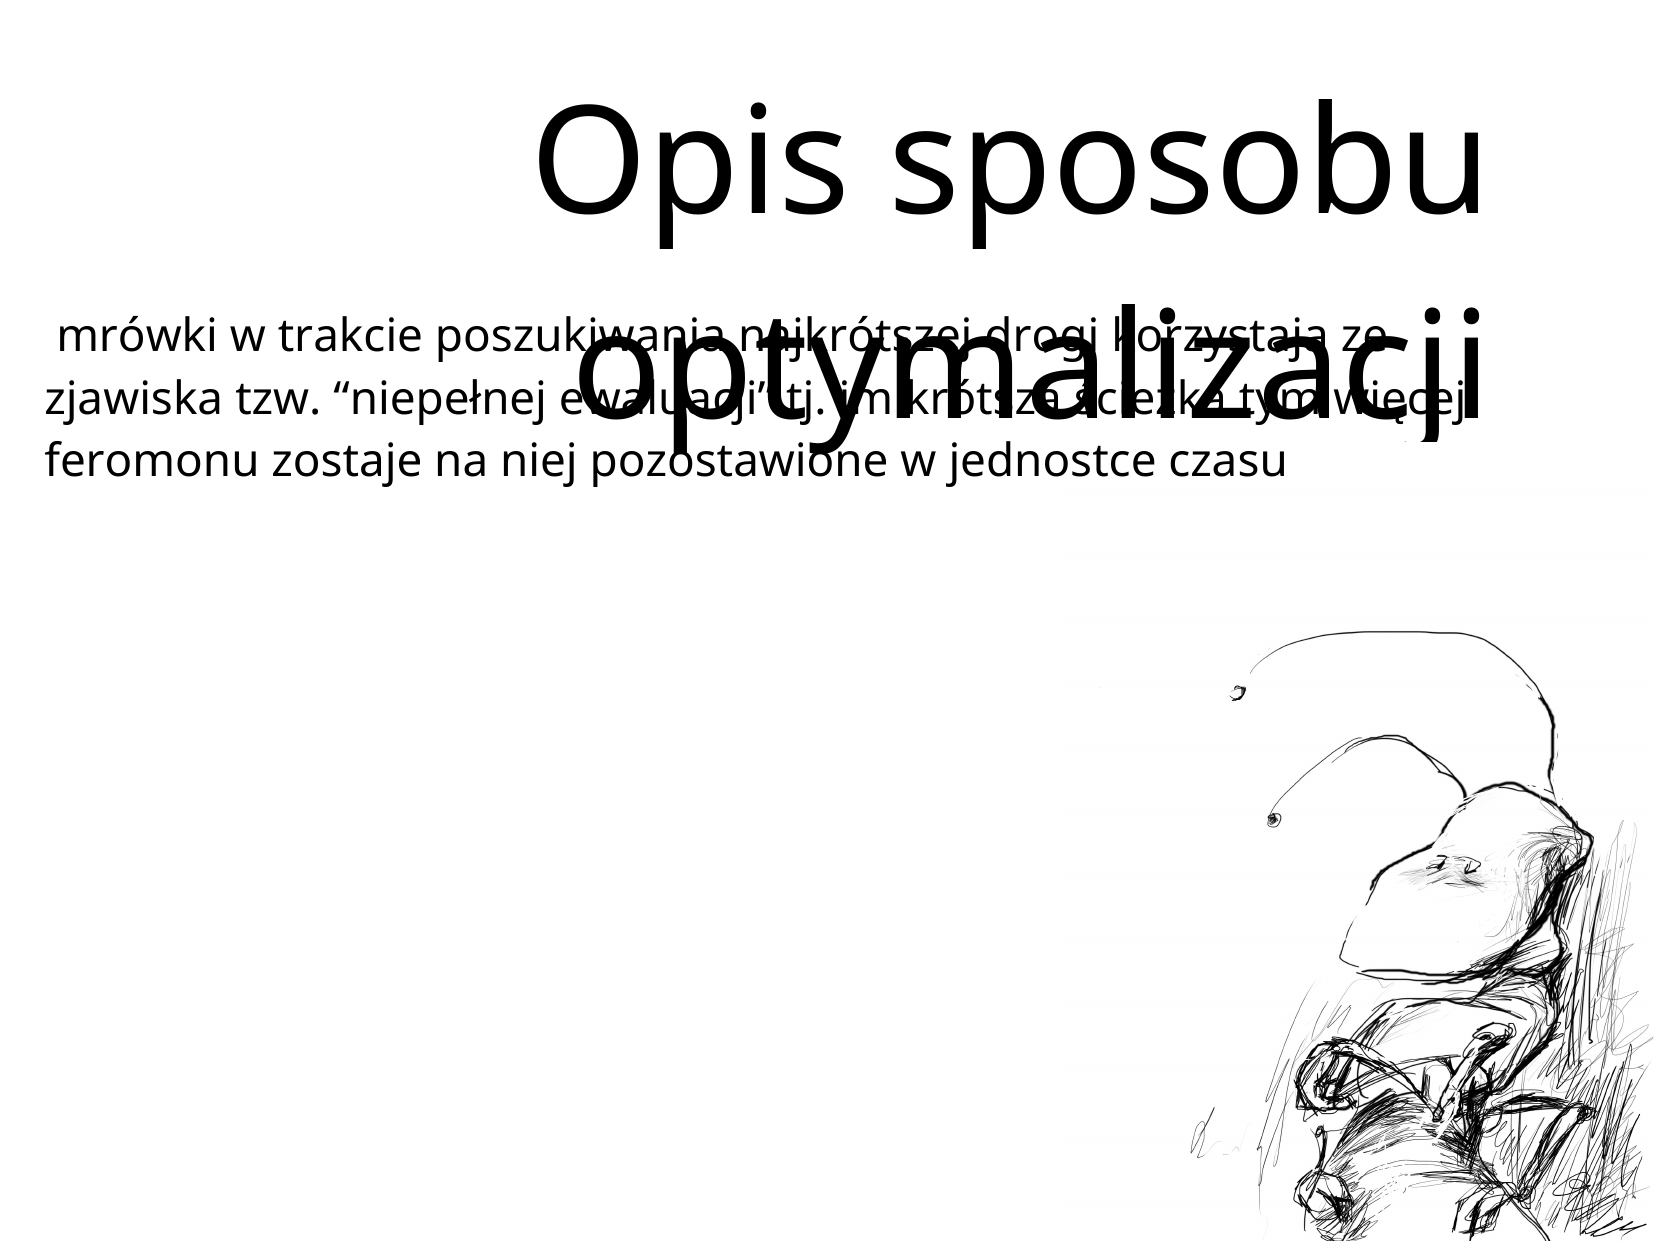

Opis sposobu optymalizacji
 mrówki w trakcie poszukiwania najkrótszej drogi korzystają ze zjawiska tzw. “niepełnej ewaluacji” tj. im krótsza ścieżka tym więcej feromonu zostaje na niej pozostawione w jednostce czasu